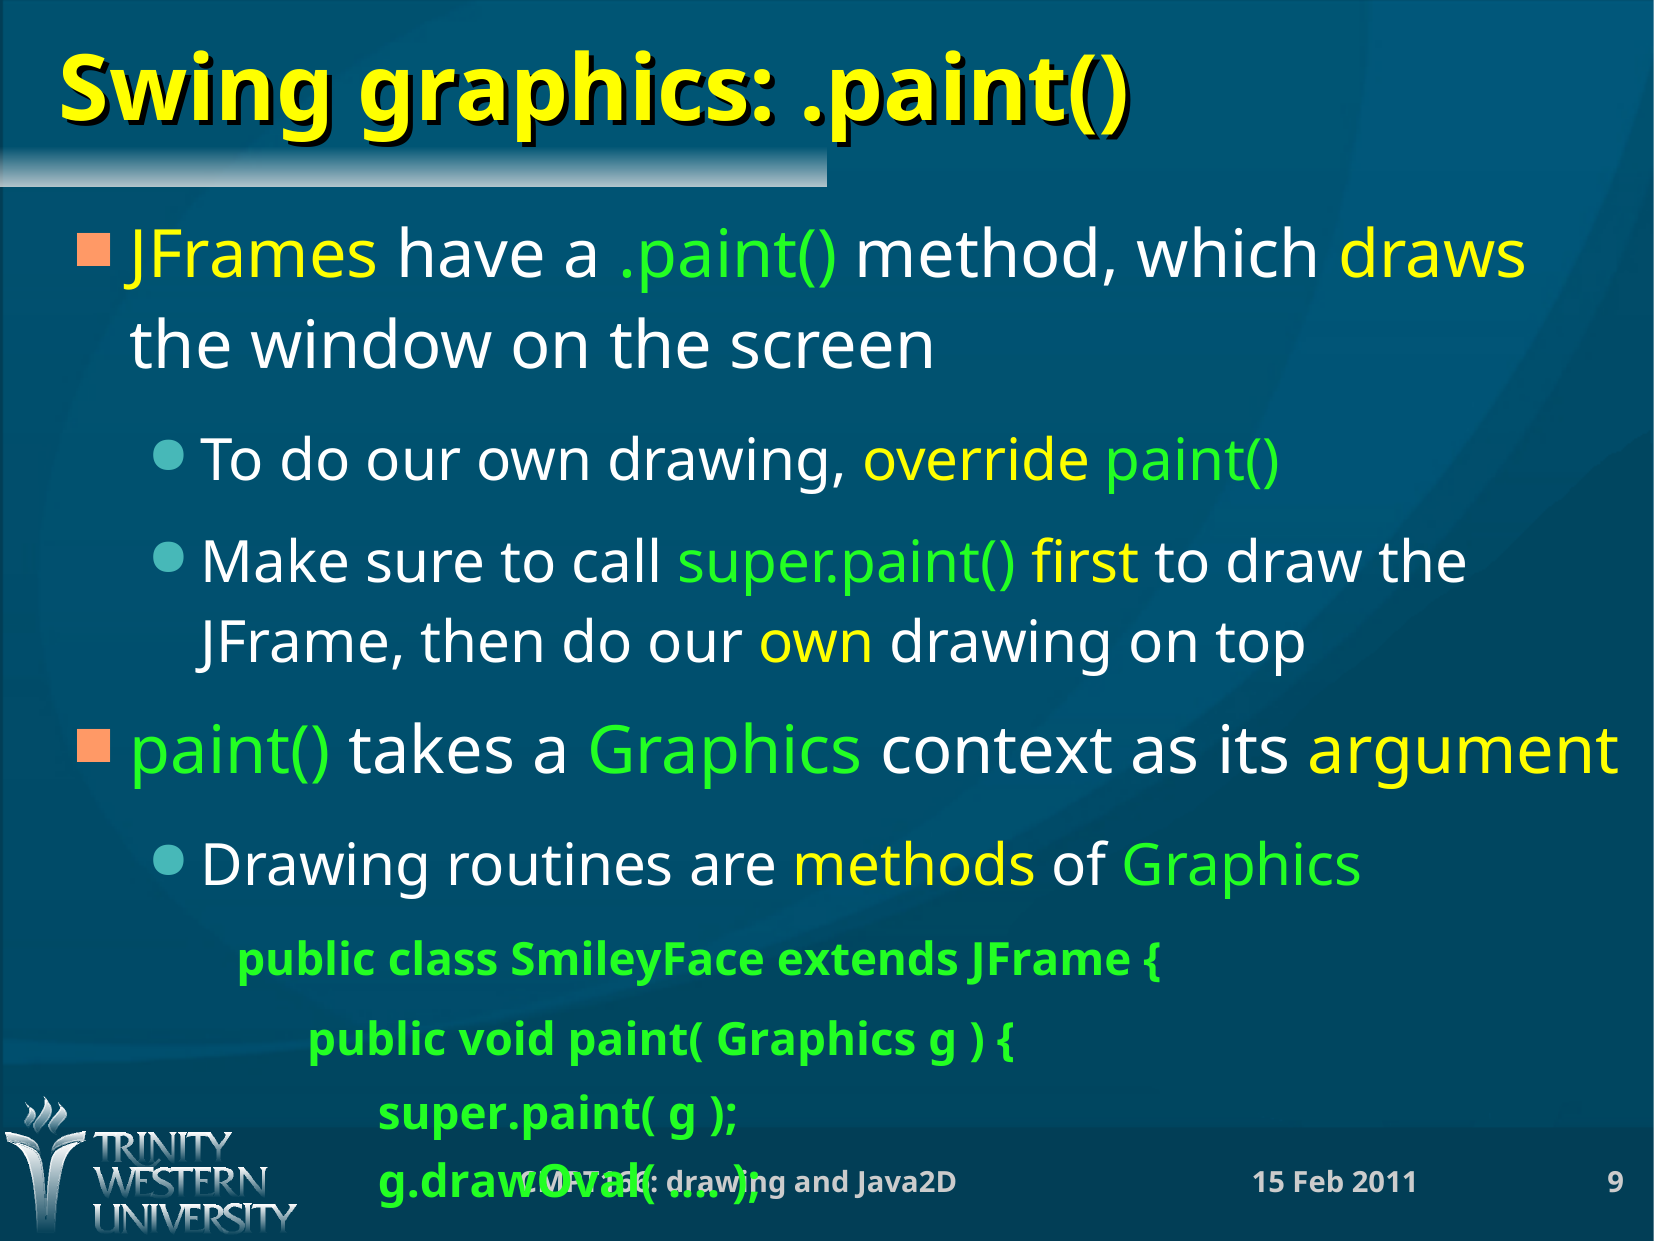

# Swing graphics: .paint()
JFrames have a .paint() method, which draws the window on the screen
To do our own drawing, override paint()
Make sure to call super.paint() first to draw the JFrame, then do our own drawing on top
paint() takes a Graphics context as its argument
Drawing routines are methods of Graphics
public class SmileyFace extends JFrame {
public void paint( Graphics g ) {
super.paint( g );
g.drawOval( .... );
CMPT166: drawing and Java2D
15 Feb 2011
9